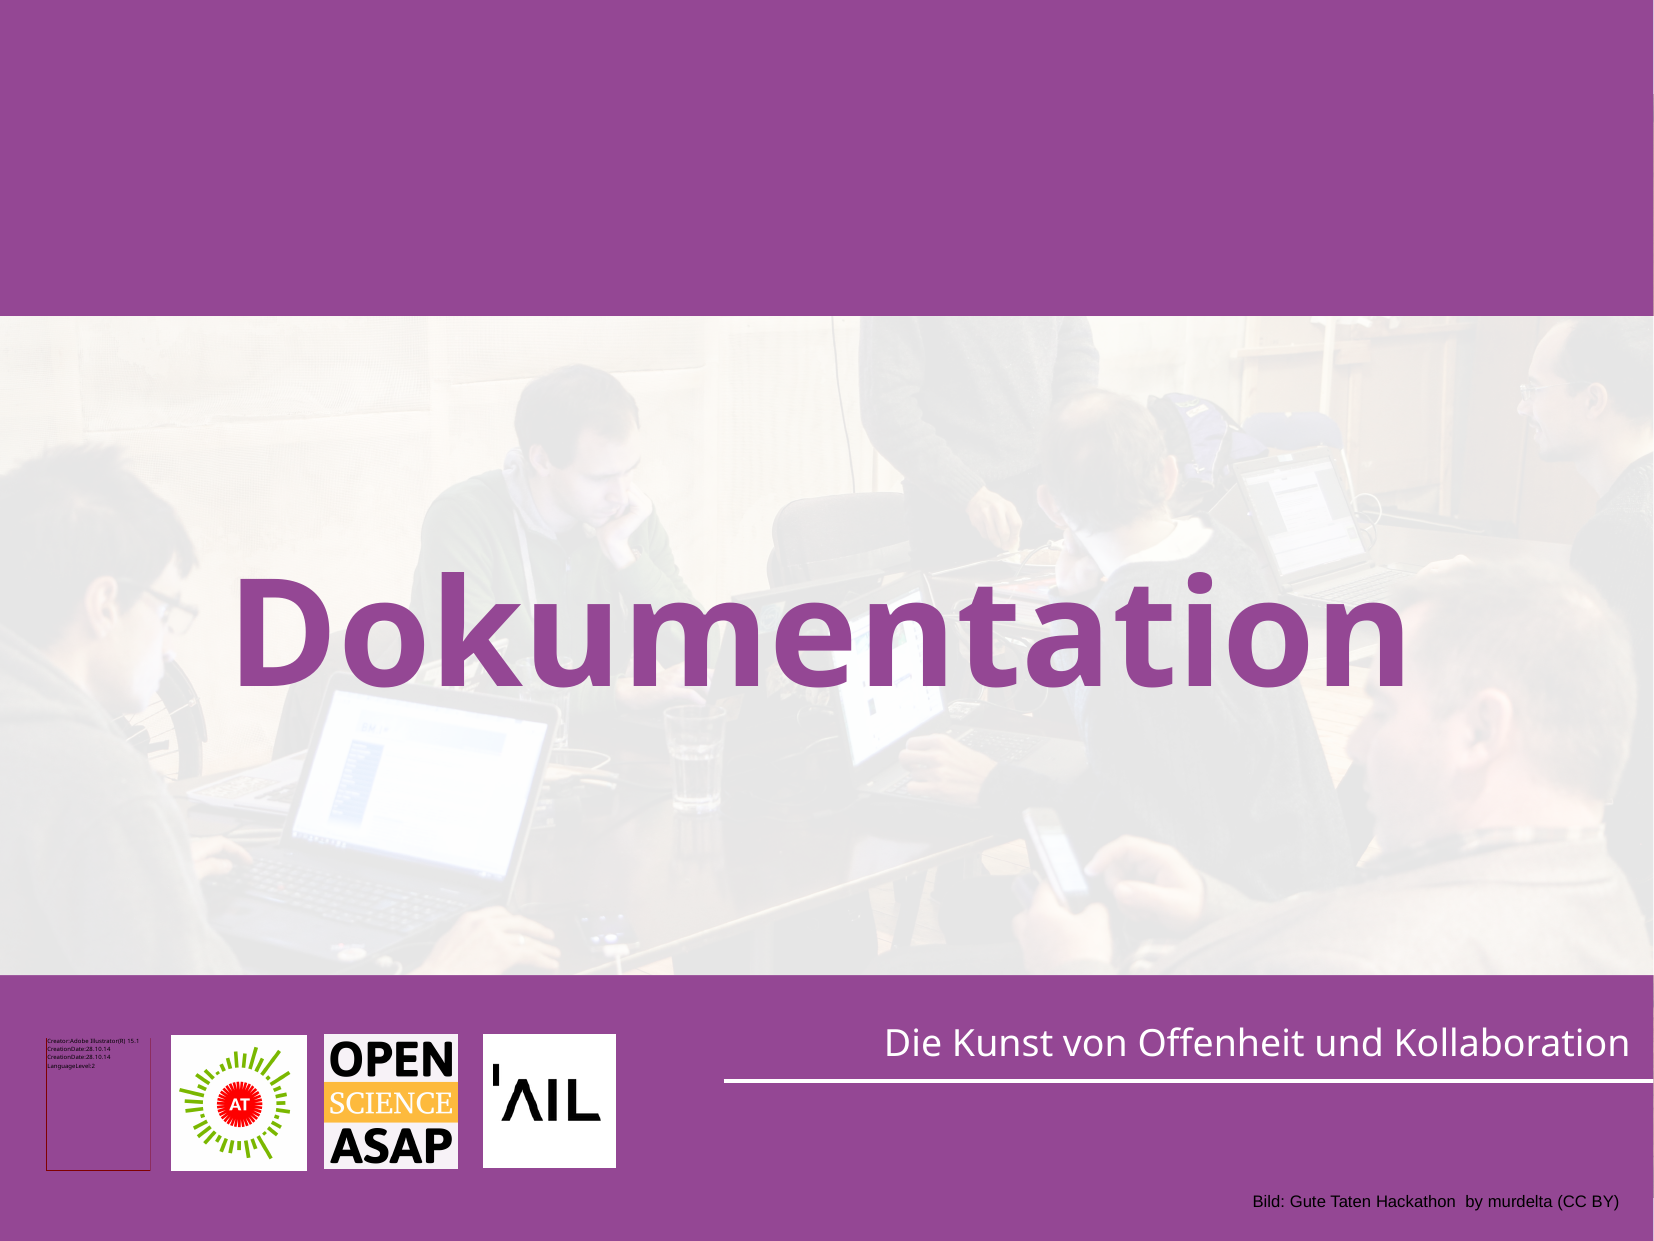

#
Dokumentation
Die Kunst von Offenheit und Kollaboration
Bild: Gute Taten Hackathon by murdelta (CC BY)